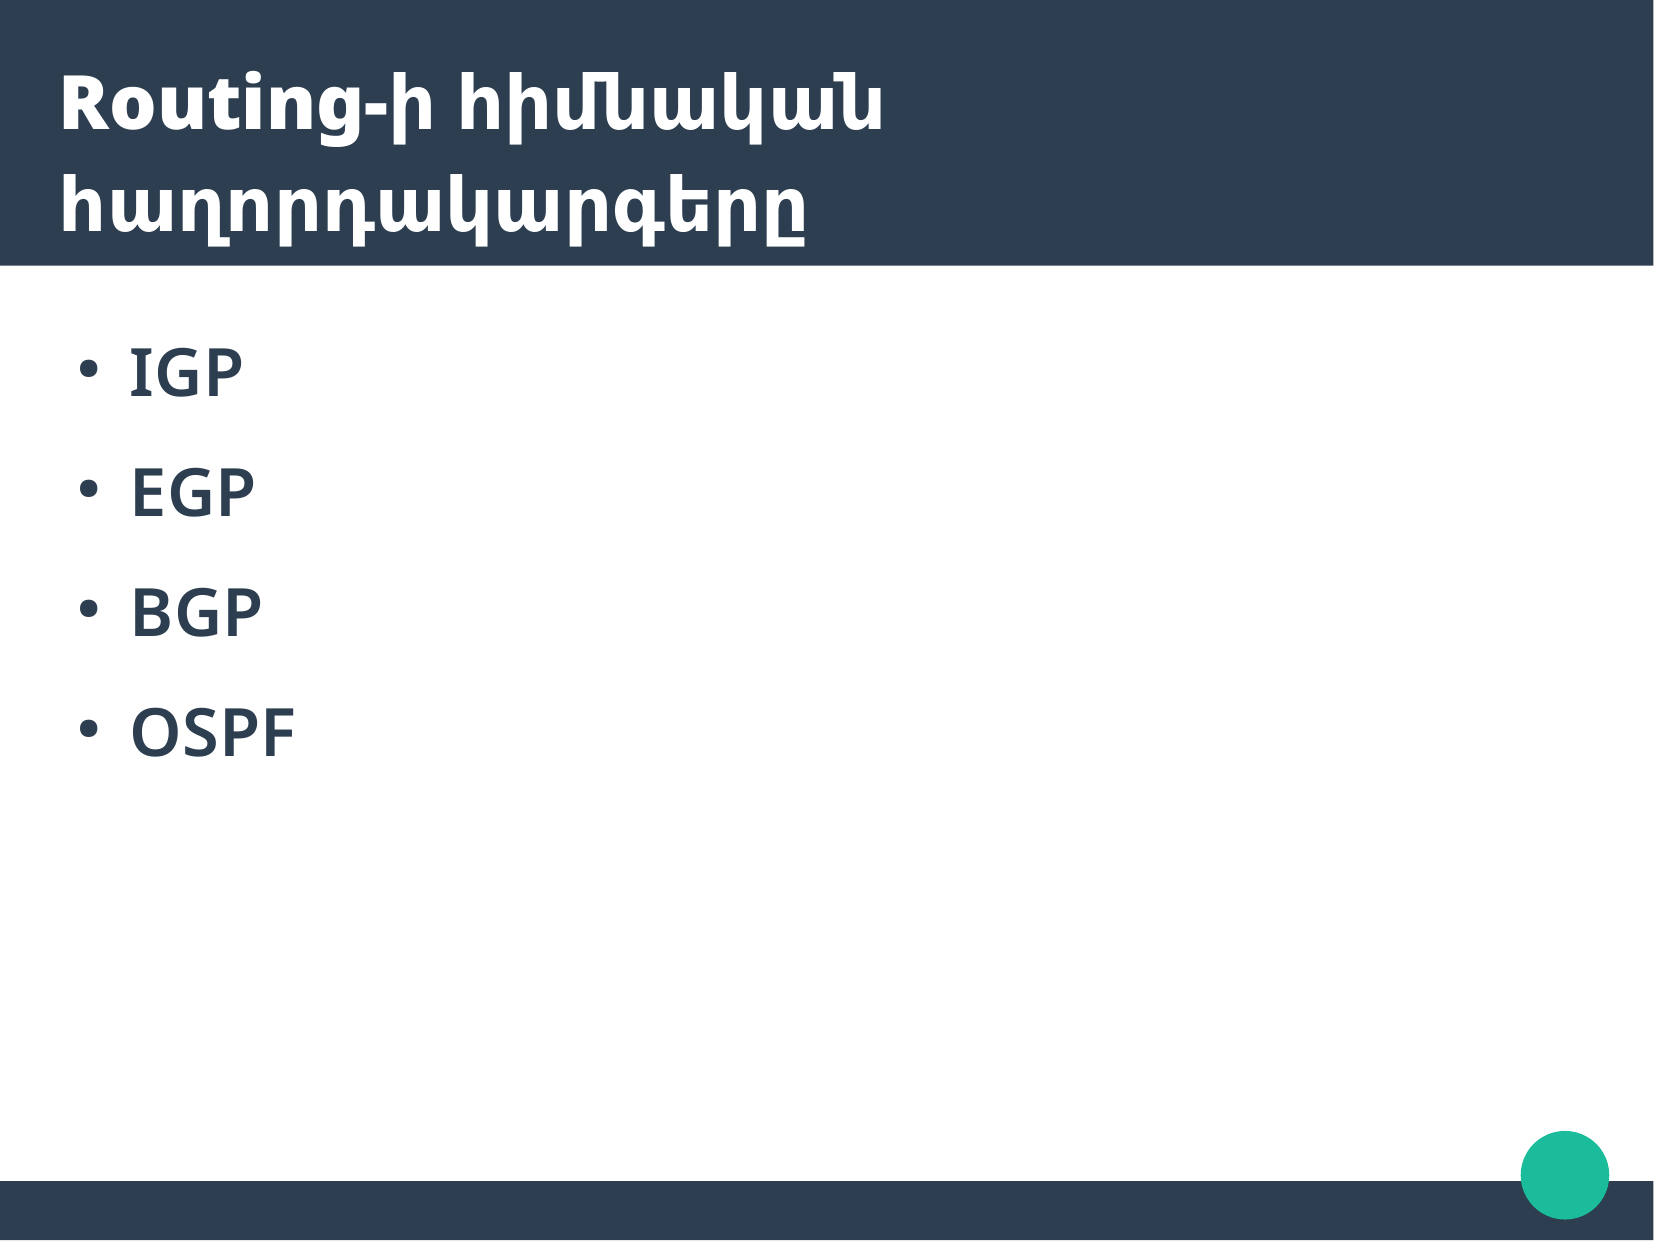

# Routing-ի հիմնական հաղորդակարգերը
IGP
EGP
BGP
OSPF